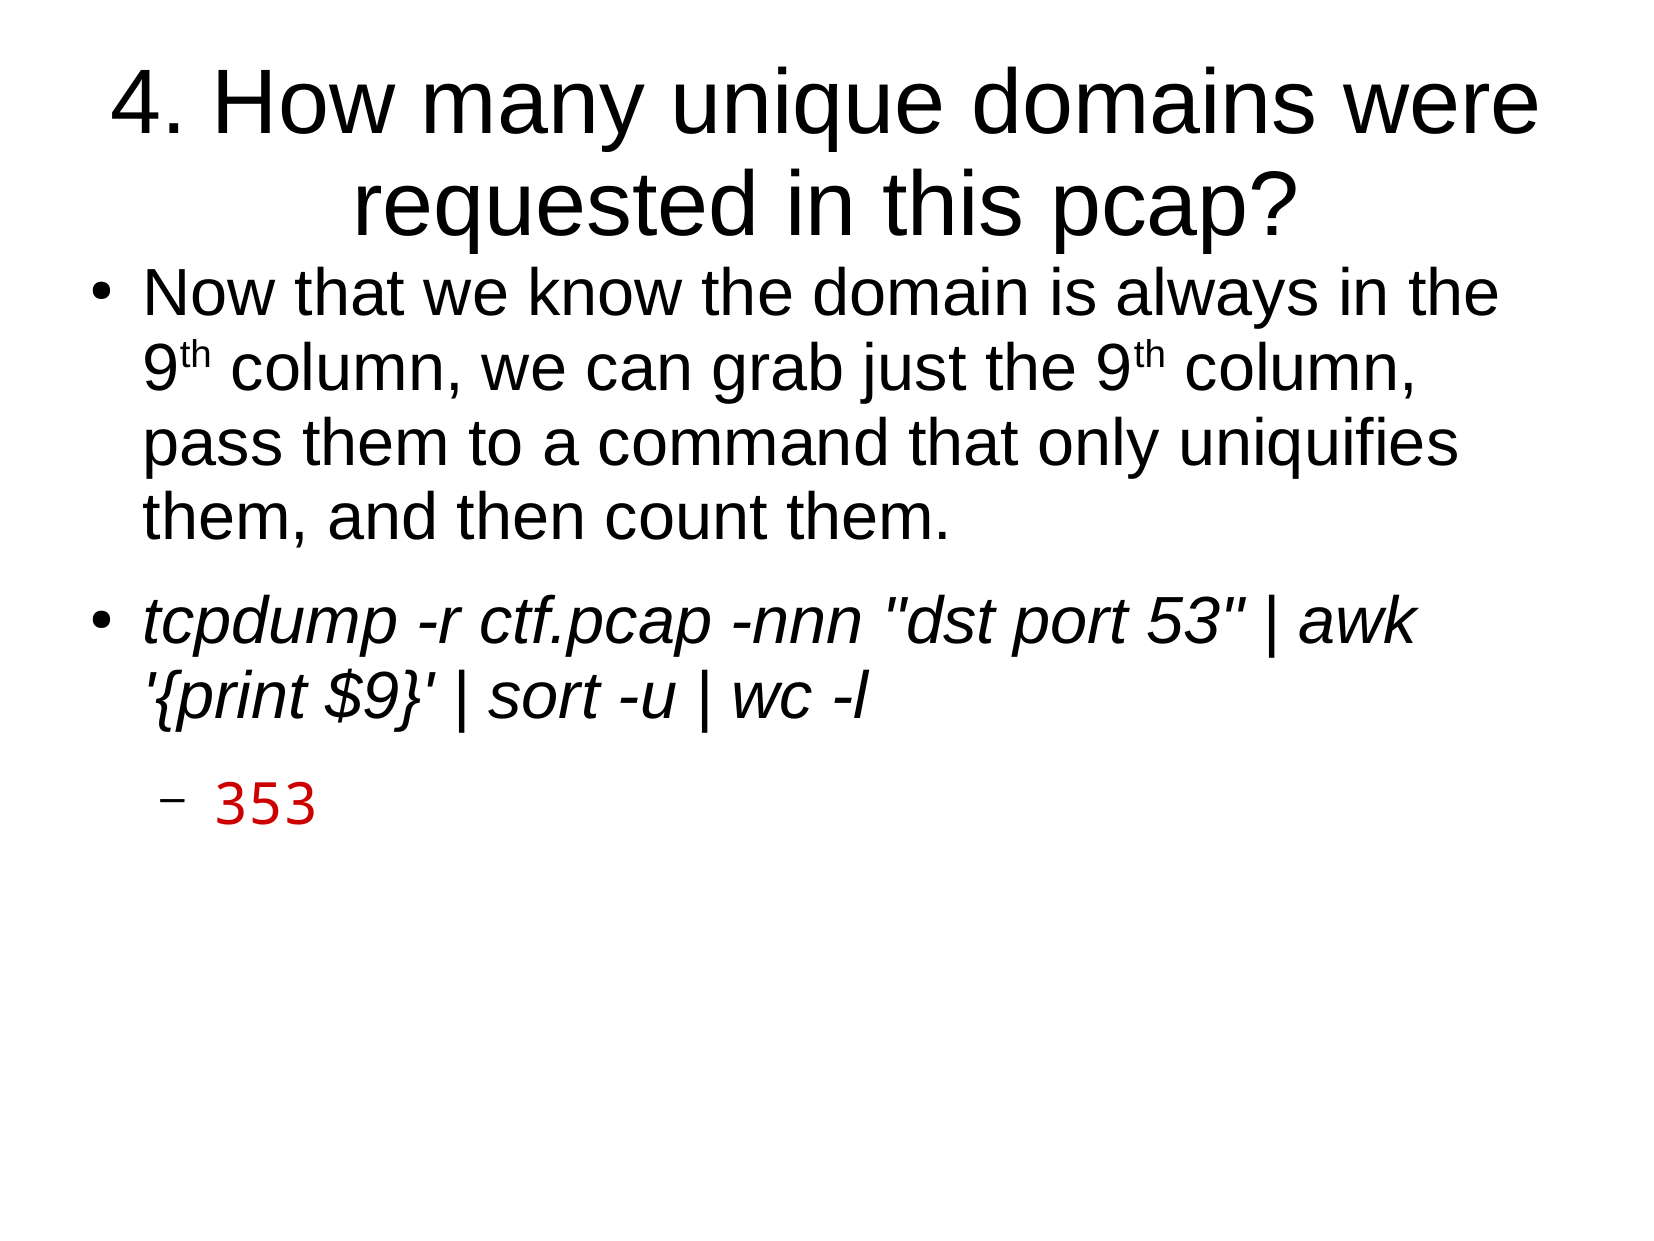

# 4. How many unique domains were requested in this pcap?
Now that we know the domain is always in the 9th column, we can grab just the 9th column, pass them to a command that only uniquifies them, and then count them.
tcpdump -r ctf.pcap -nnn "dst port 53" | awk '{print $9}' | sort -u | wc -l
353